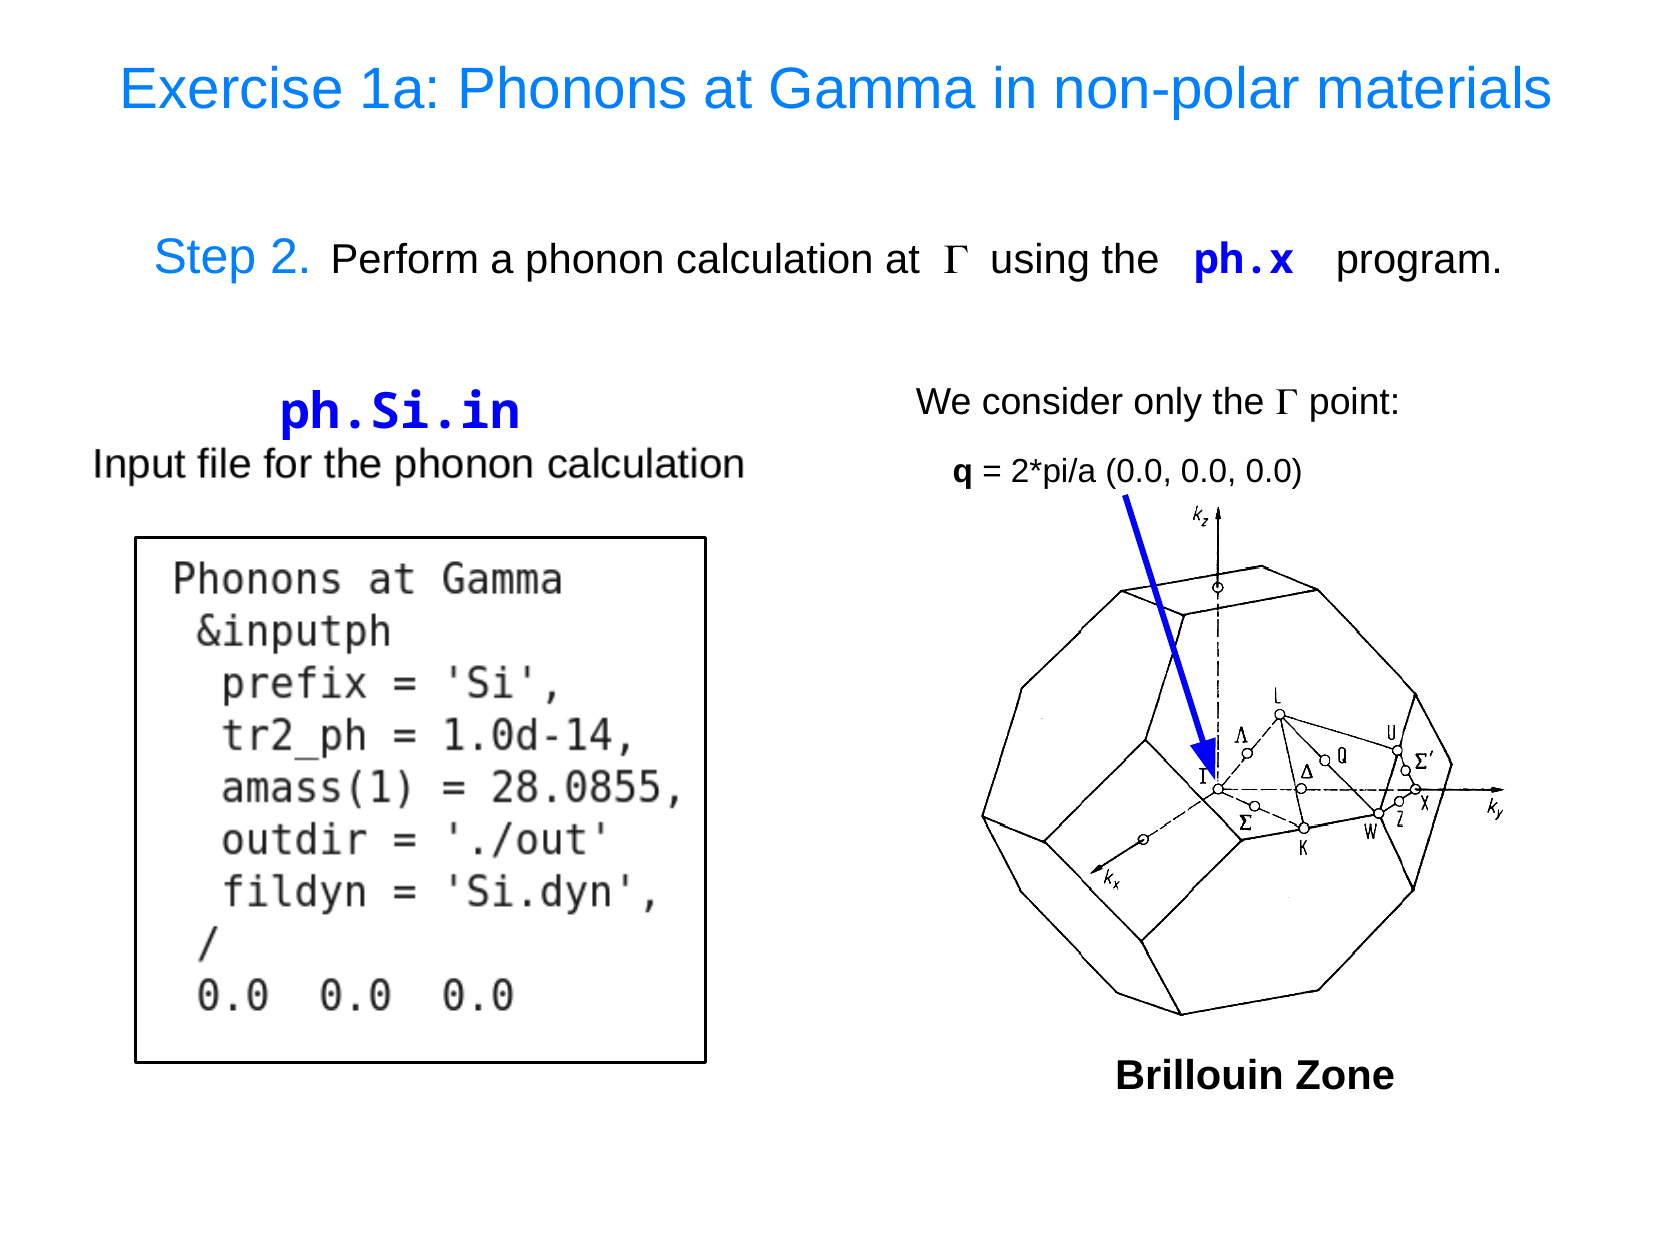

Exercise 1a: Phonons at Gamma in non-polar materials
# Step 2. Perform a phonon calculation at Γ using the ph.x program.
ph.Si.in
 We consider only the Γ point:
 q = 2*pi/a (0.0, 0.0, 0.0)
Brillouin Zone